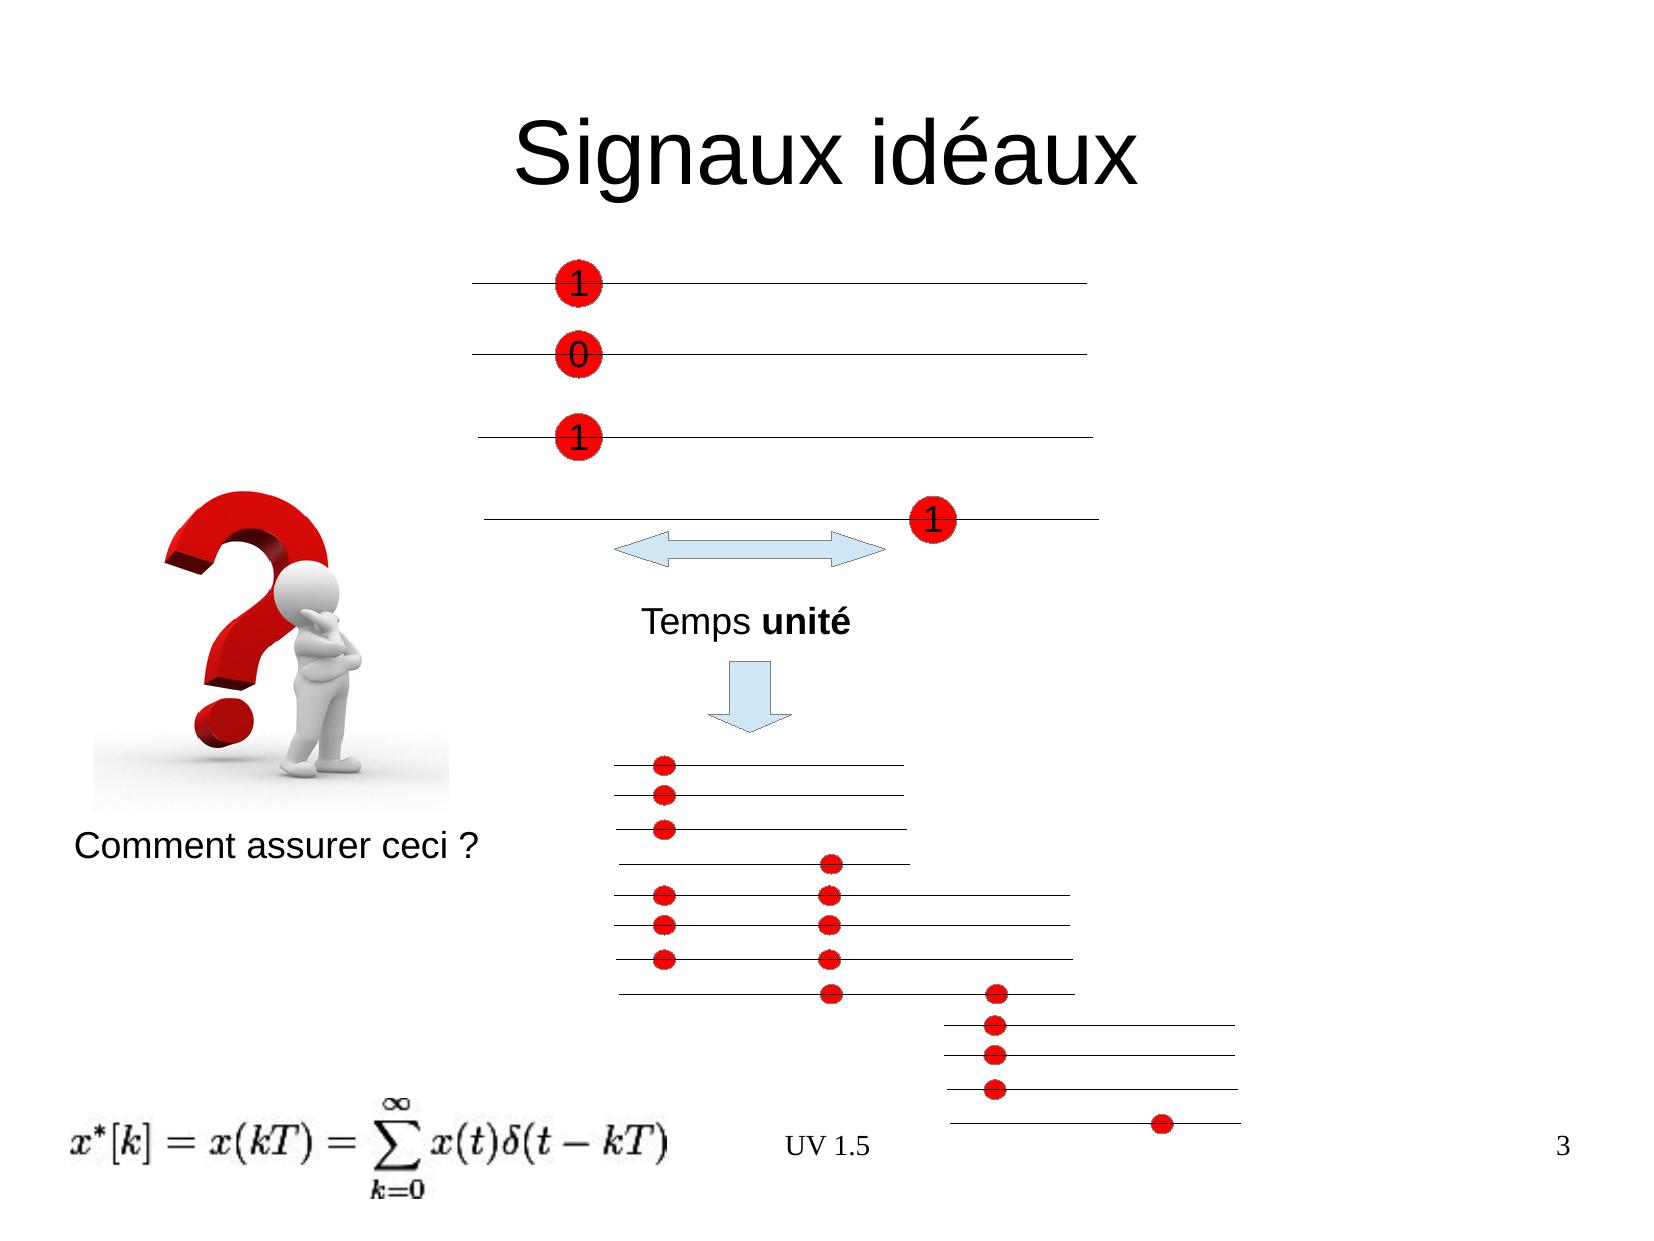

# Signaux idéaux
1
0
1
1
Temps unité
Comment assurer ceci ?
UV 1.5
3